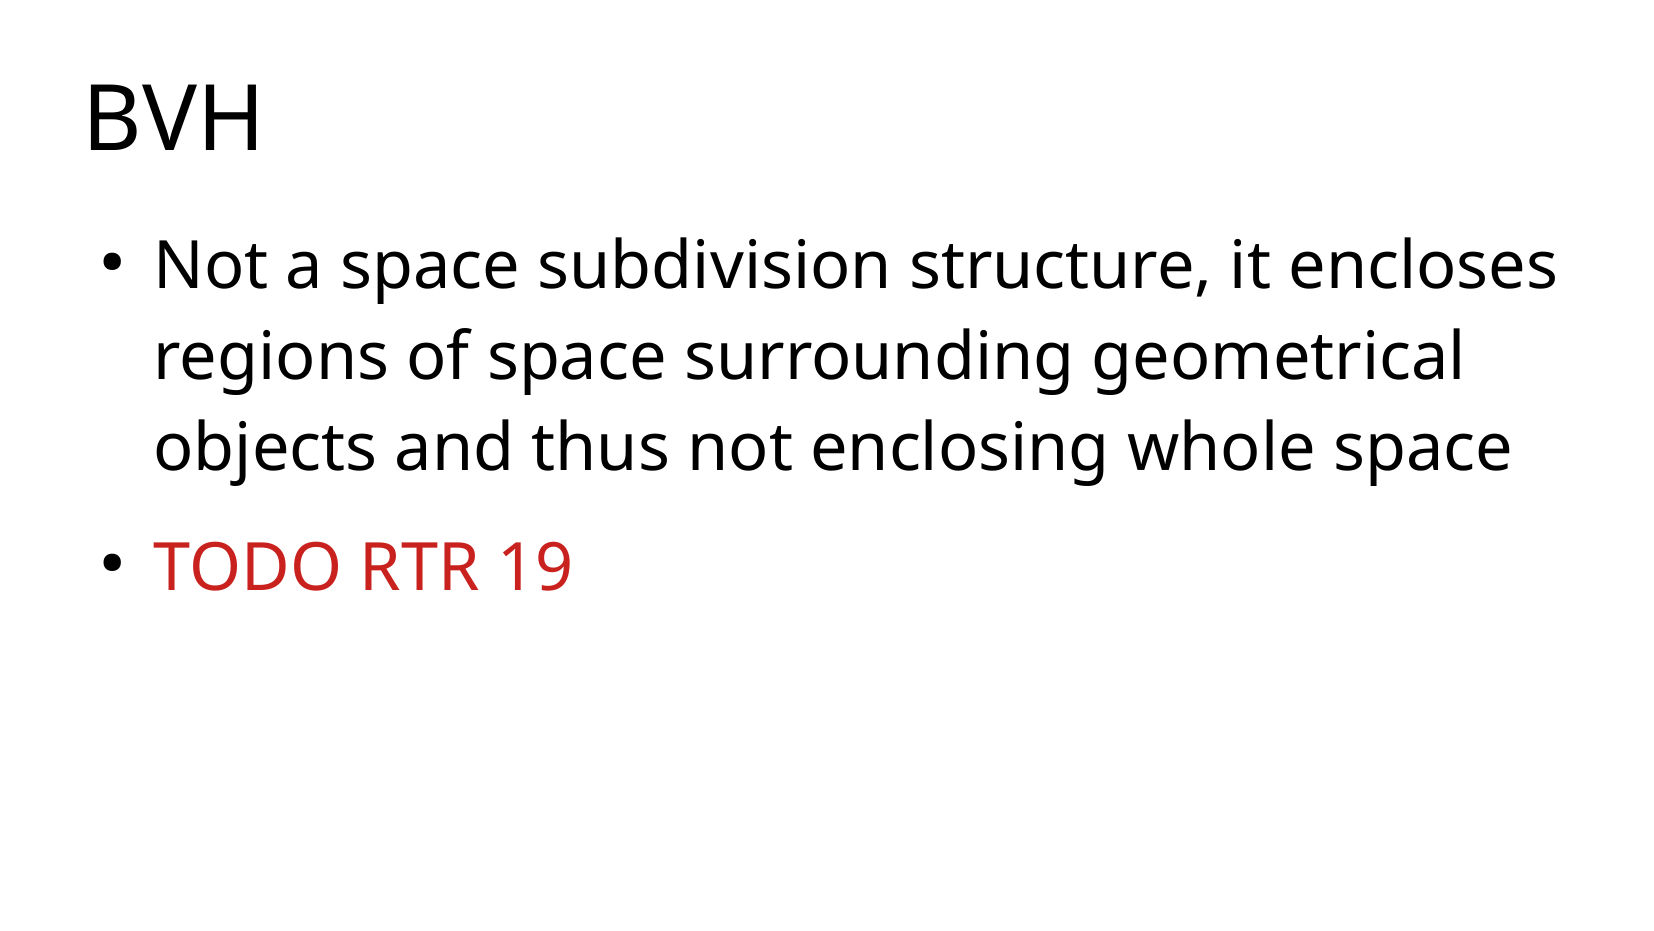

# BVH
Not a space subdivision structure, it encloses regions of space surrounding geometrical objects and thus not enclosing whole space
TODO RTR 19